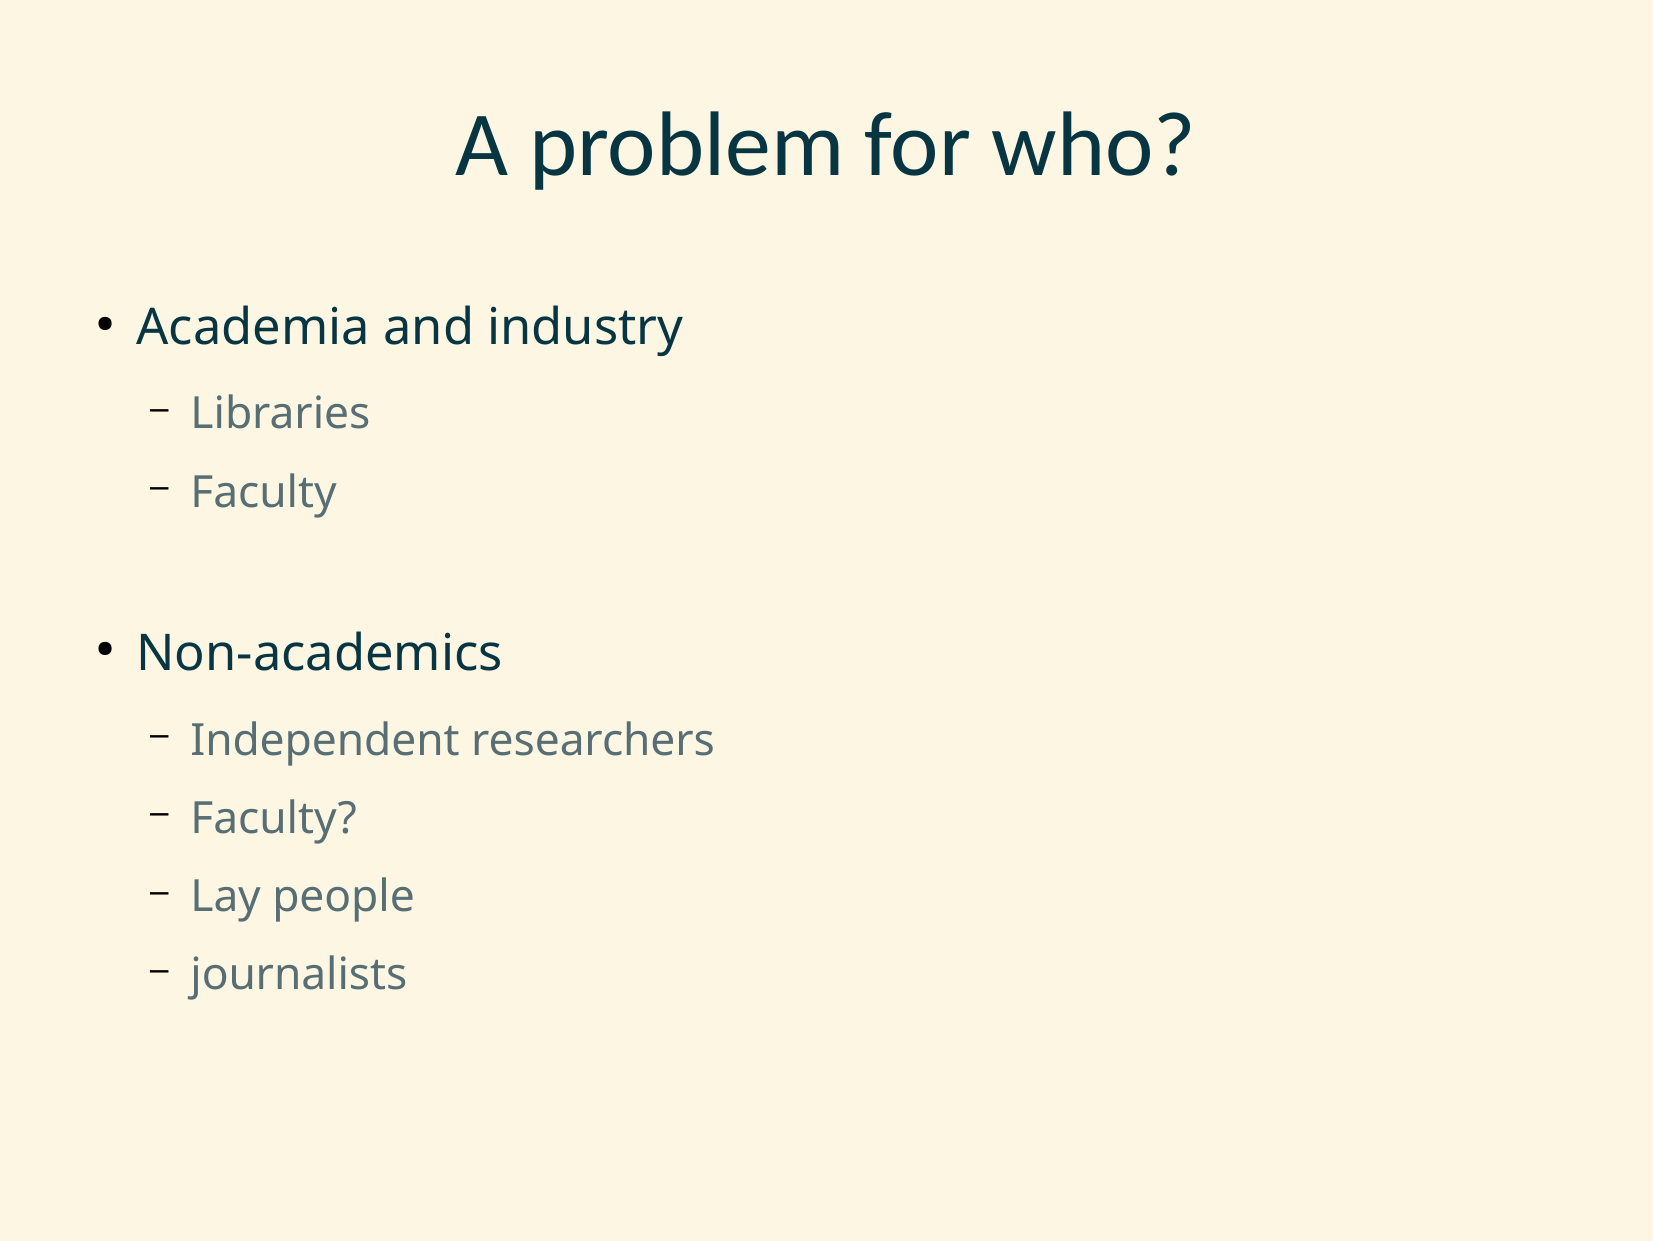

# A problem for who?
Academia and industry
Libraries
Faculty
Non-academics
Independent researchers
Faculty?
Lay people
journalists